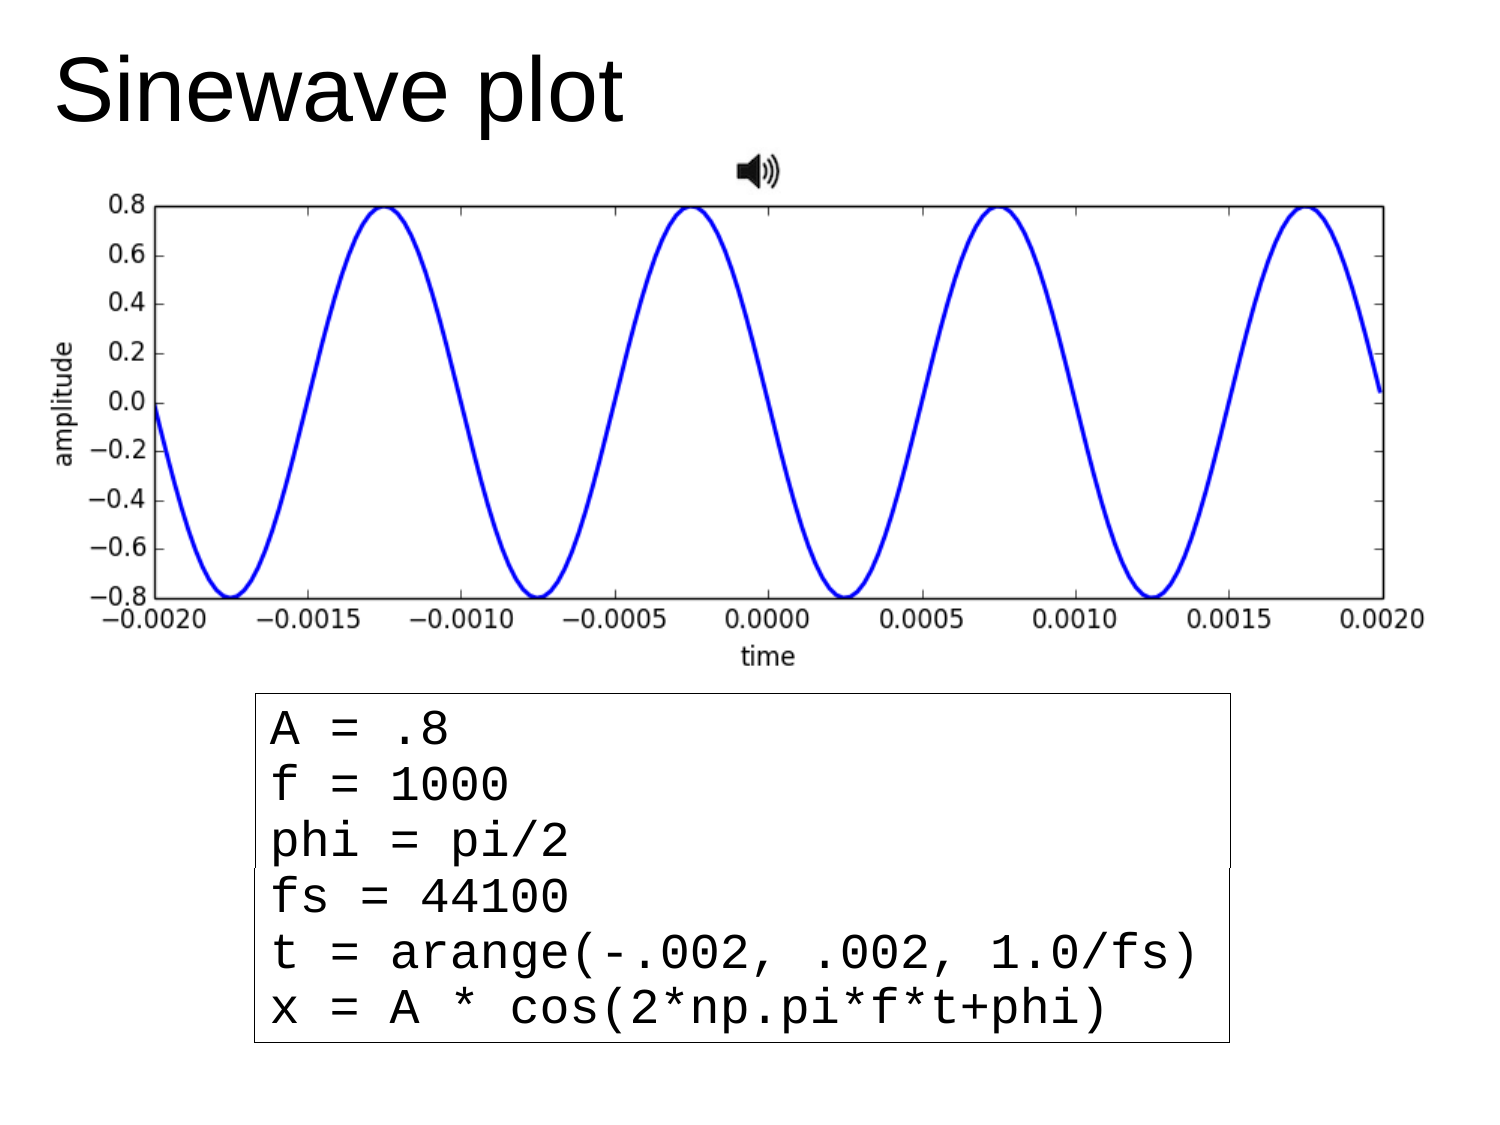

# Sinewave plot
A = .8
f = 1000
phi = pi/2
fs = 44100
t = arange(-.002, .002, 1.0/fs)
x = A * cos(2*np.pi*f*t+phi)